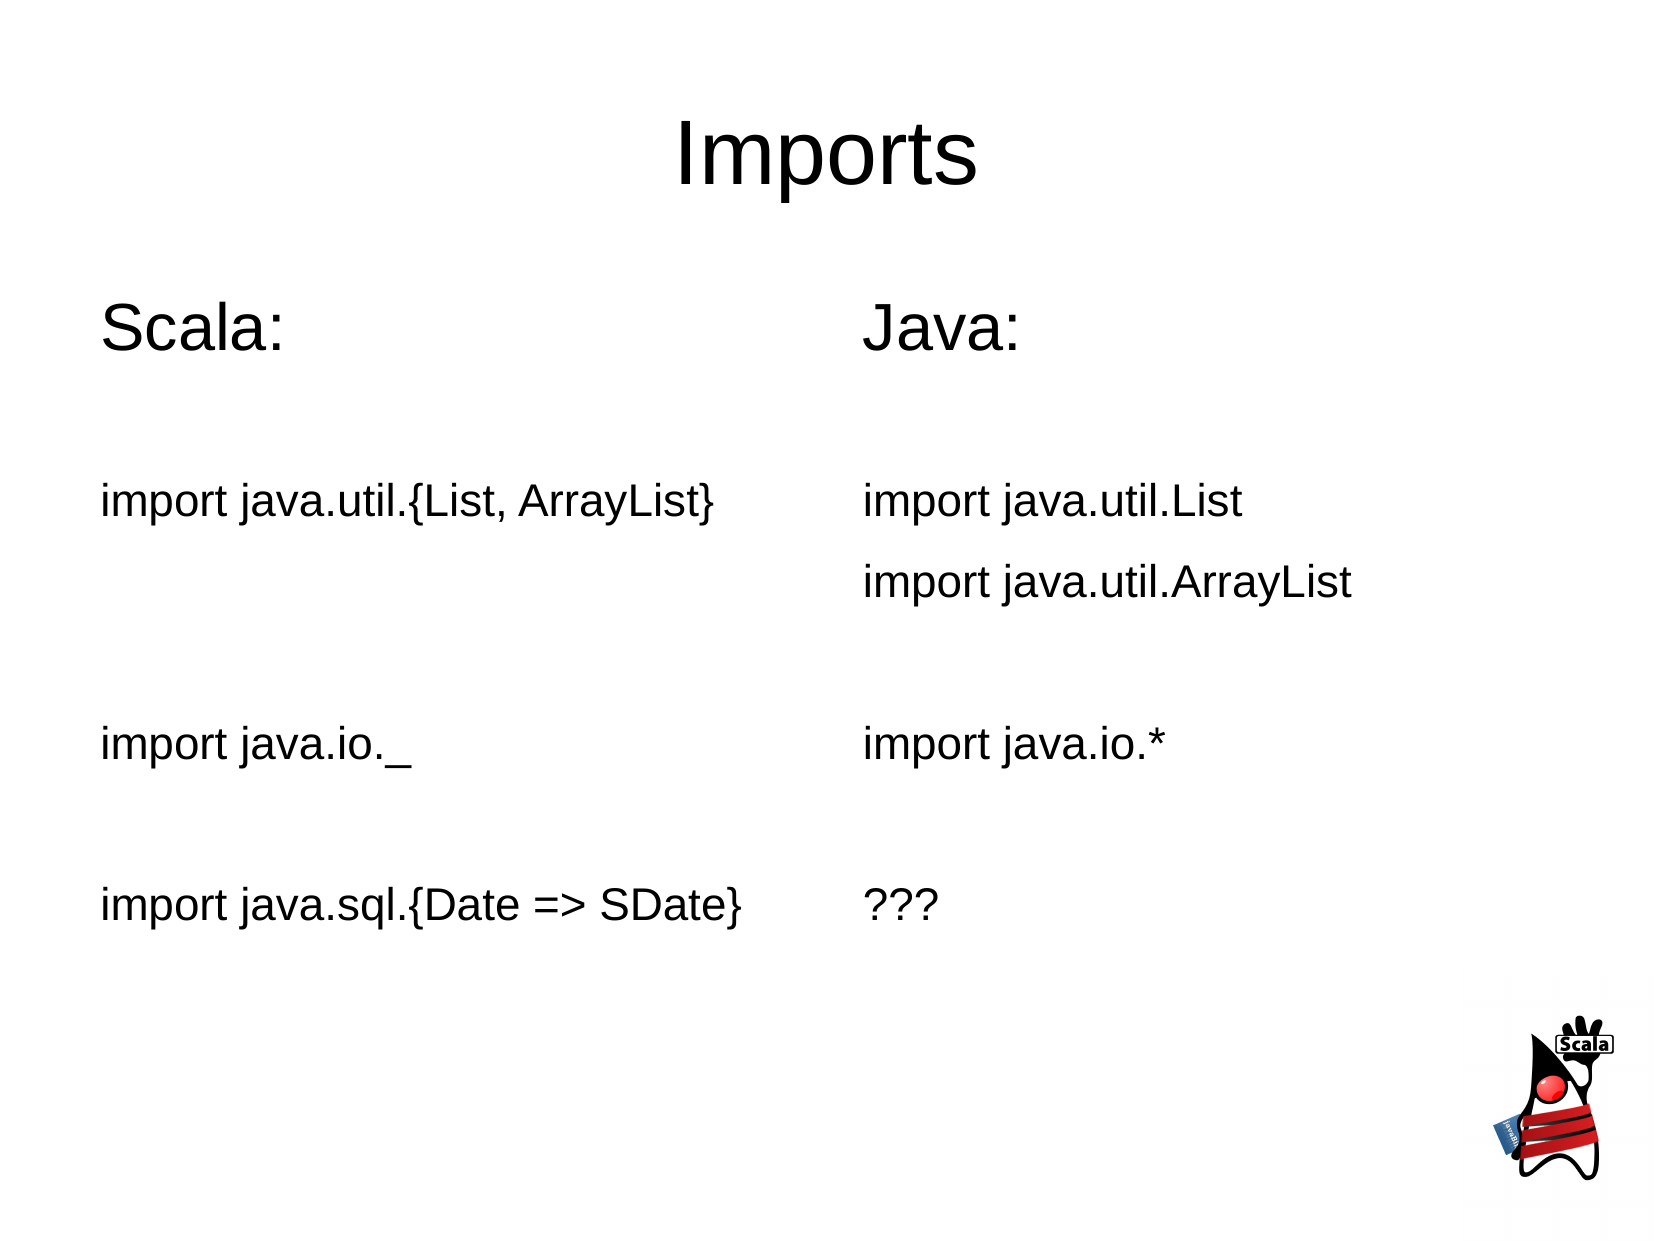

# Imports
Scala:
import java.util.{List, ArrayList}
import java.io._
import java.sql.{Date => SDate}
Java:
import java.util.List
import java.util.ArrayList
import java.io.*
???